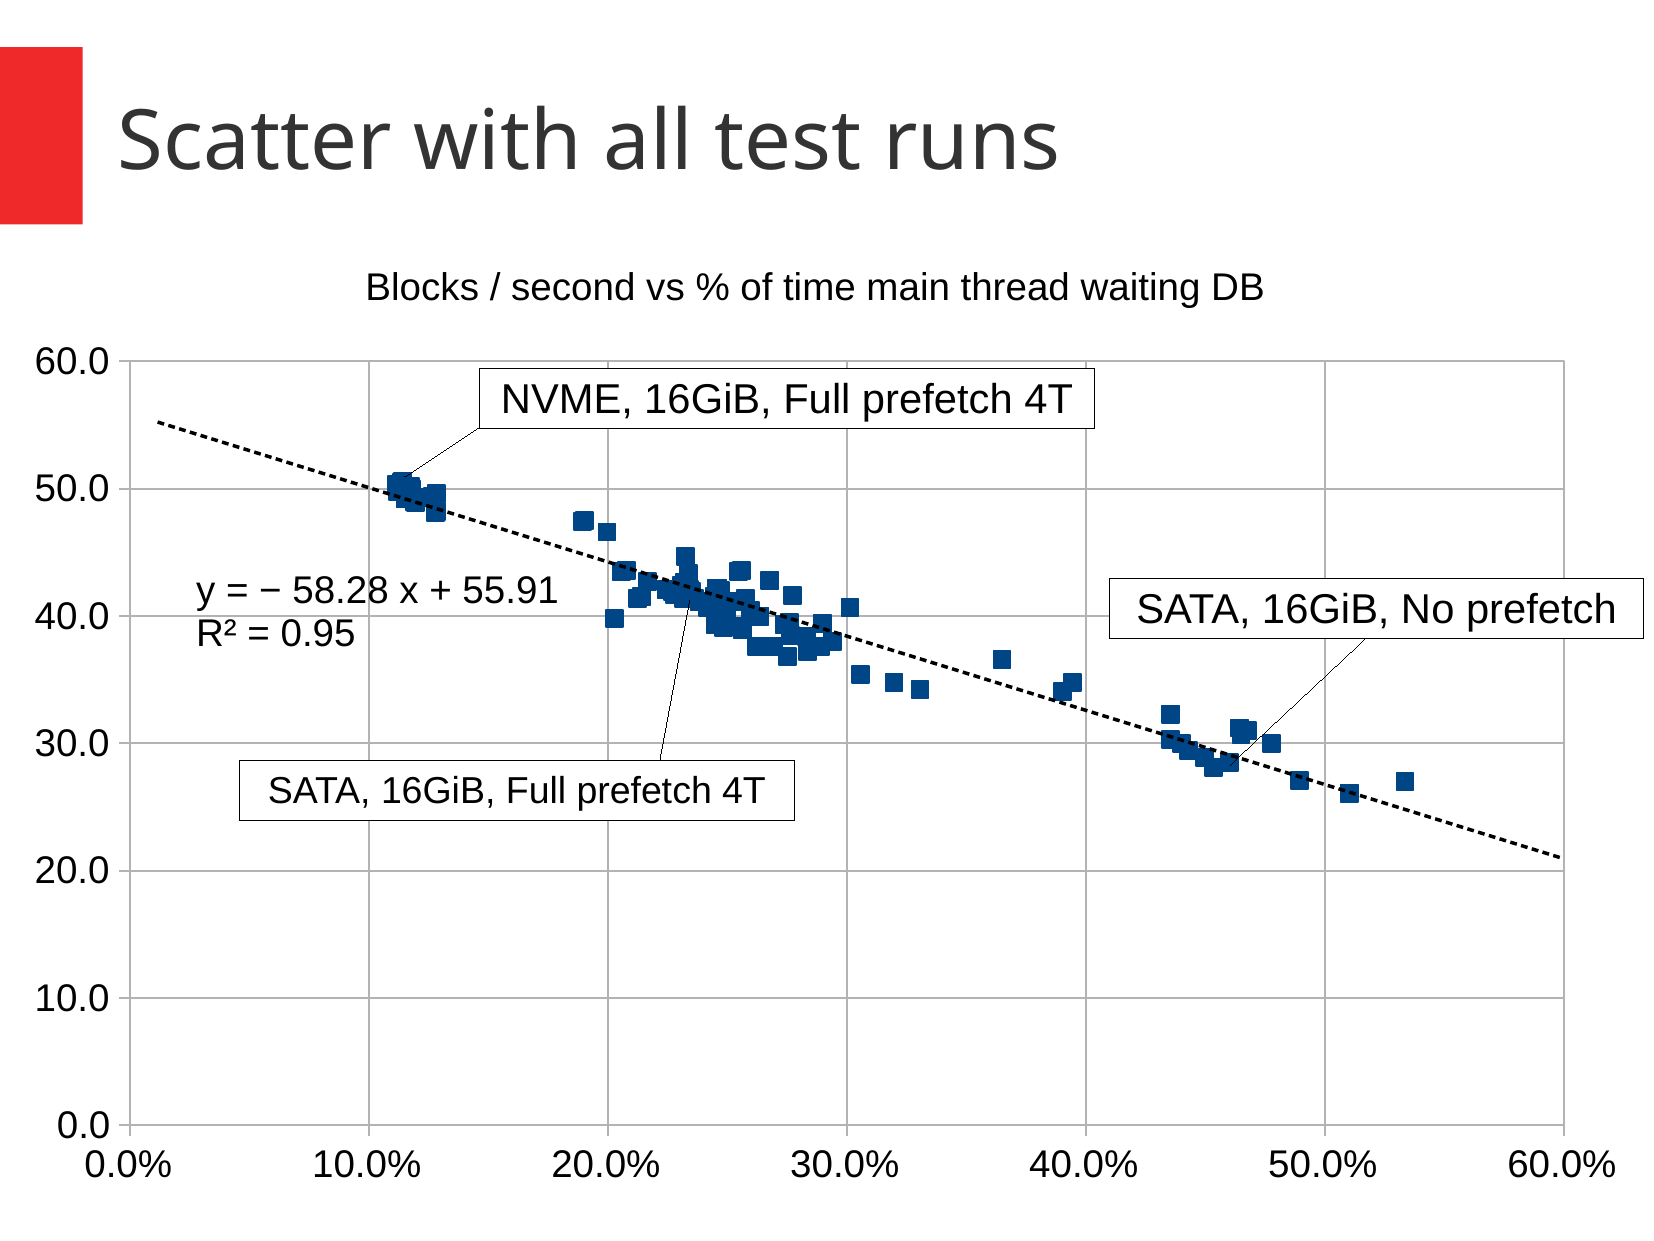

# Scatter with all test runs
NVME, 16GiB, Full prefetch 4T
SATA, 16GiB, No prefetch
SATA, 16GiB, Full prefetch 4T
33